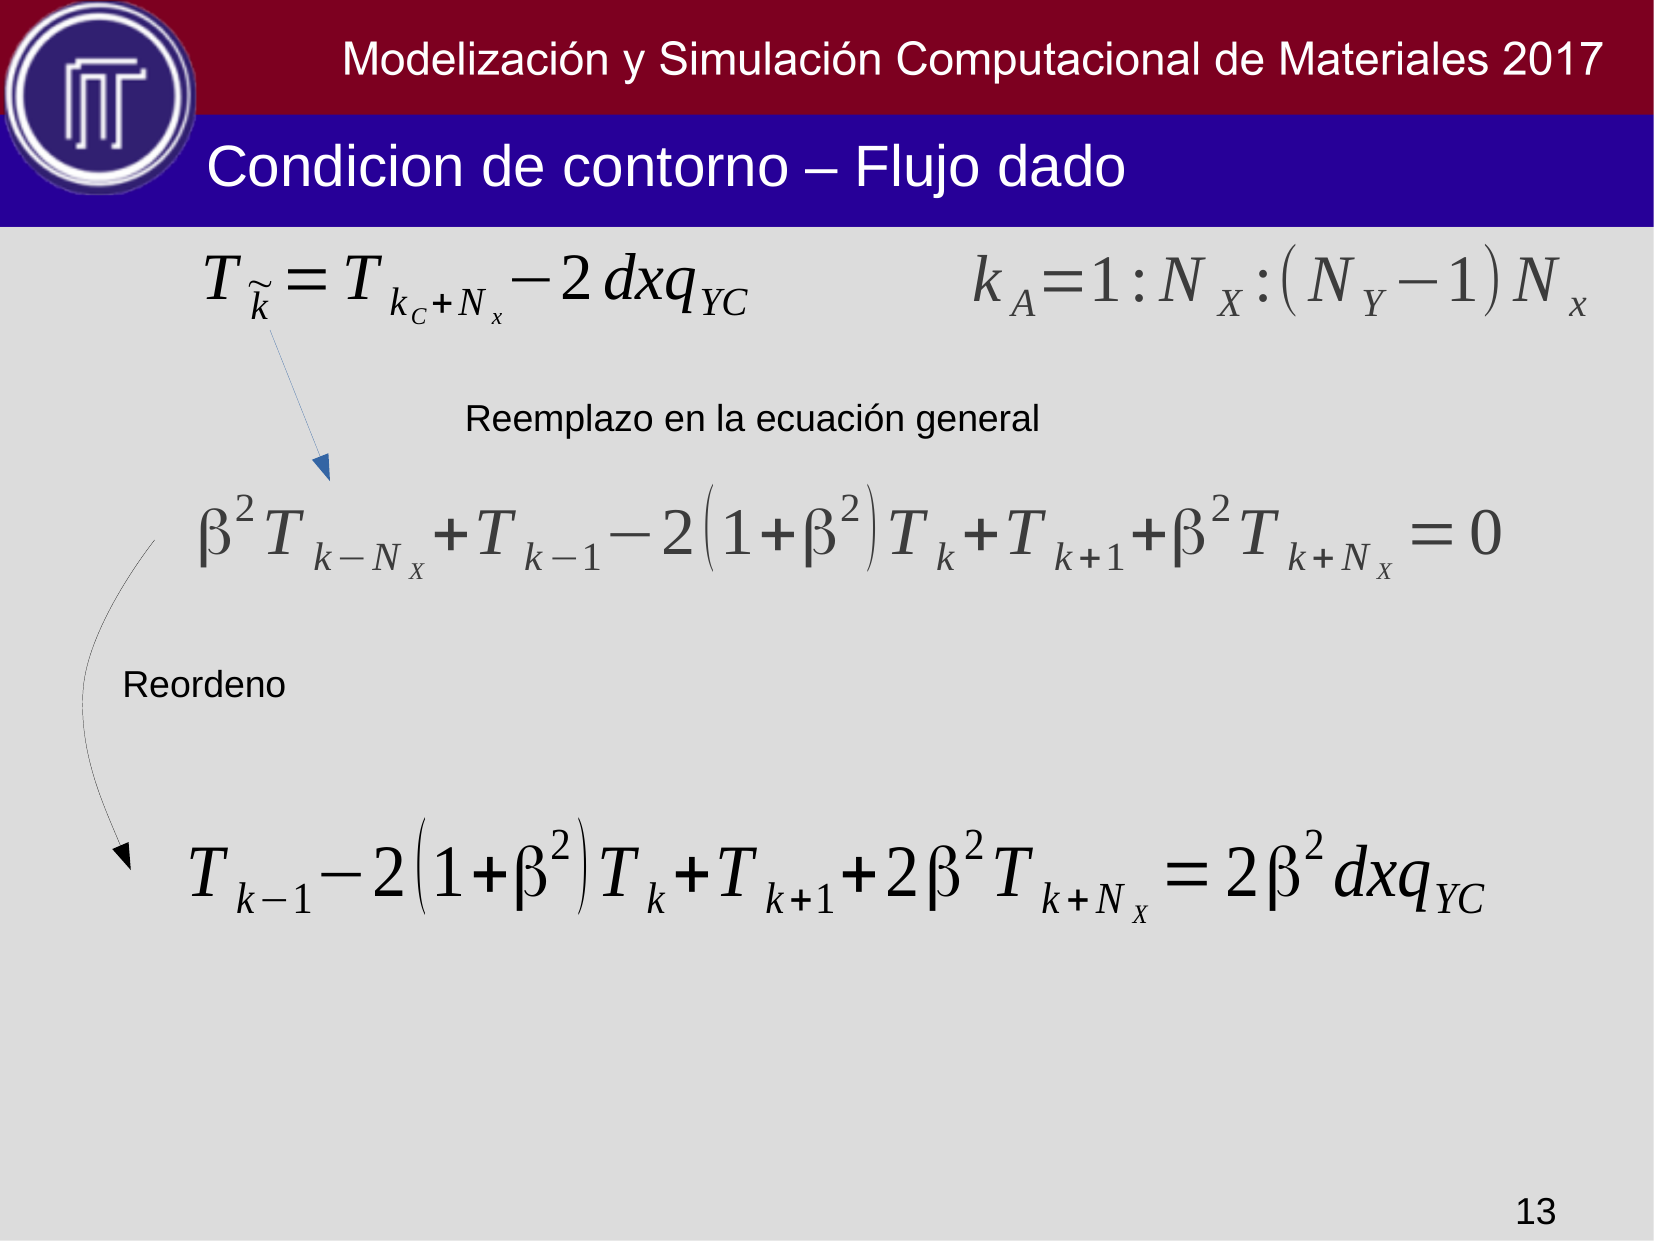

Condicion de contorno – Flujo dado
Reemplazo en la ecuación general
Reordeno